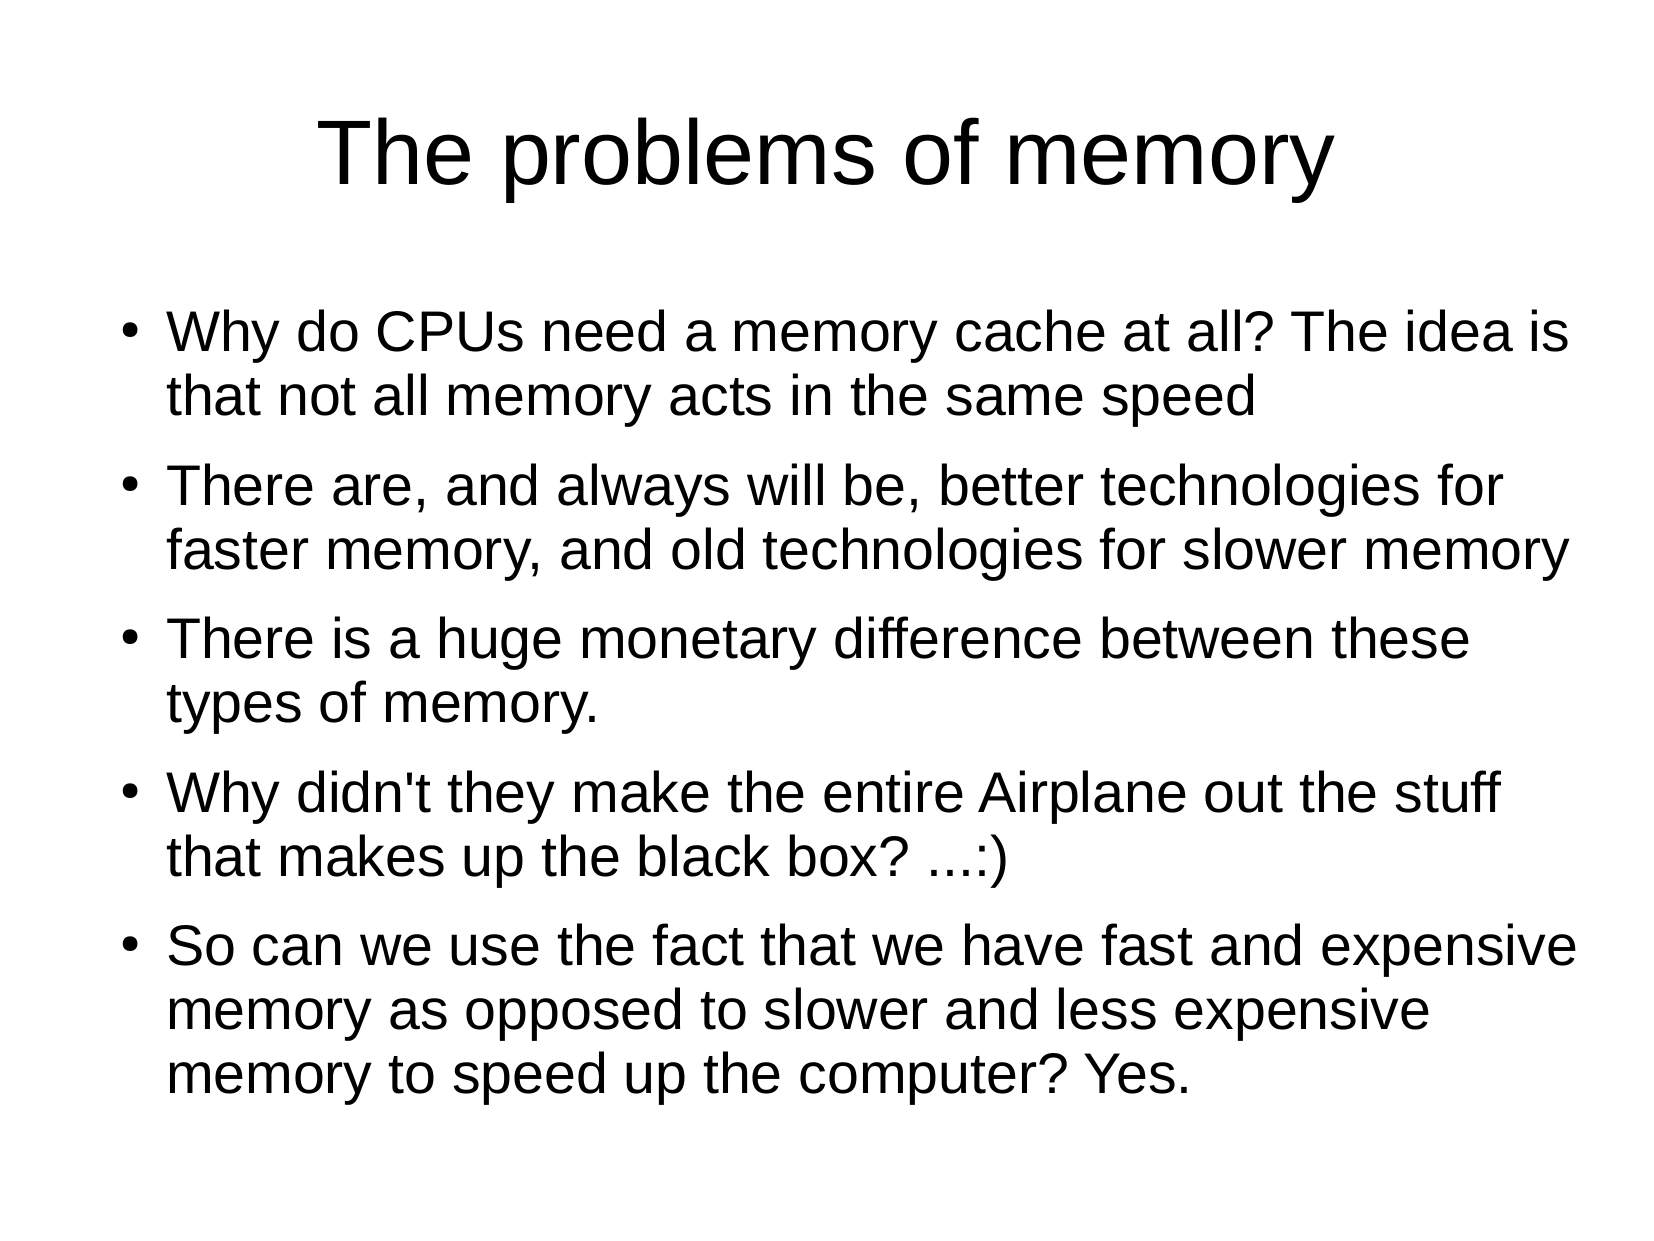

# The problems of memory
Why do CPUs need a memory cache at all? The idea is that not all memory acts in the same speed
There are, and always will be, better technologies for faster memory, and old technologies for slower memory
There is a huge monetary difference between these types of memory.
Why didn't they make the entire Airplane out the stuff that makes up the black box? ...:)
So can we use the fact that we have fast and expensive memory as opposed to slower and less expensive memory to speed up the computer? Yes.